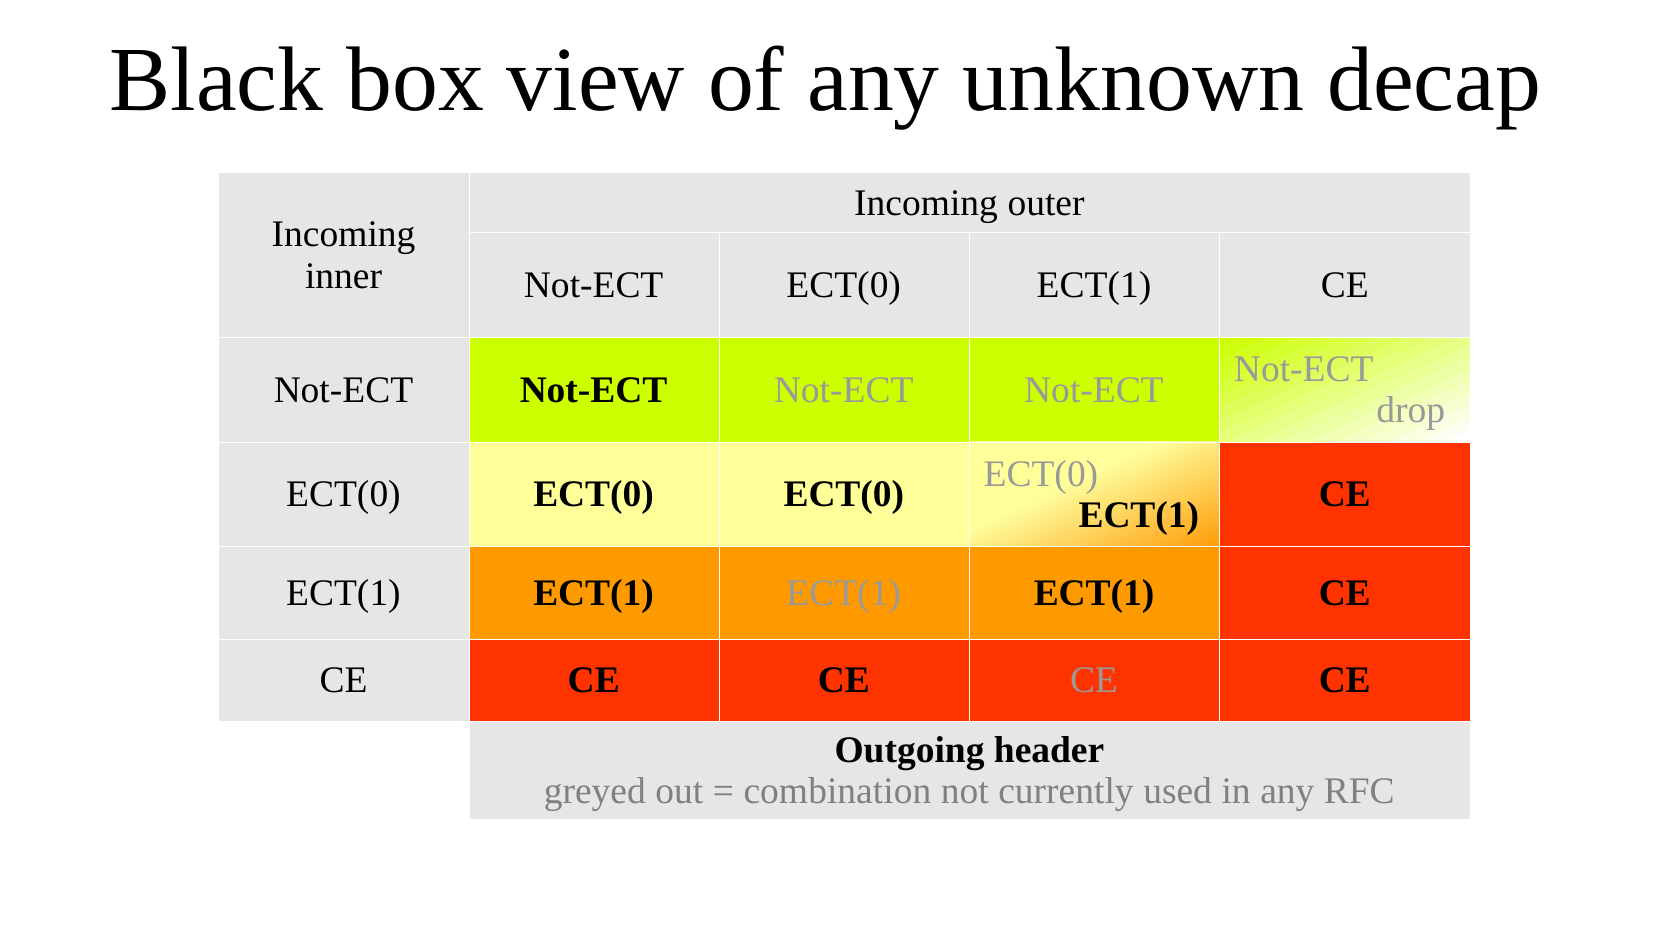

# Black box view of any unknown decap
| Incoming inner | Incoming outer | | | |
| --- | --- | --- | --- | --- |
| | Not-ECT | ECT(0) | ECT(1) | CE |
| Not-ECT | Not-ECT | Not-ECT | Not-ECT | Not-ECT drop |
| ECT(0) | ECT(0) | ECT(0) | ECT(0) ECT(1) | CE |
| ECT(1) | ECT(1) | ECT(1) | ECT(1) | CE |
| CE | CE | CE | CE | CE |
| | Outgoing header greyed out = combination not currently used in any RFC | | | |